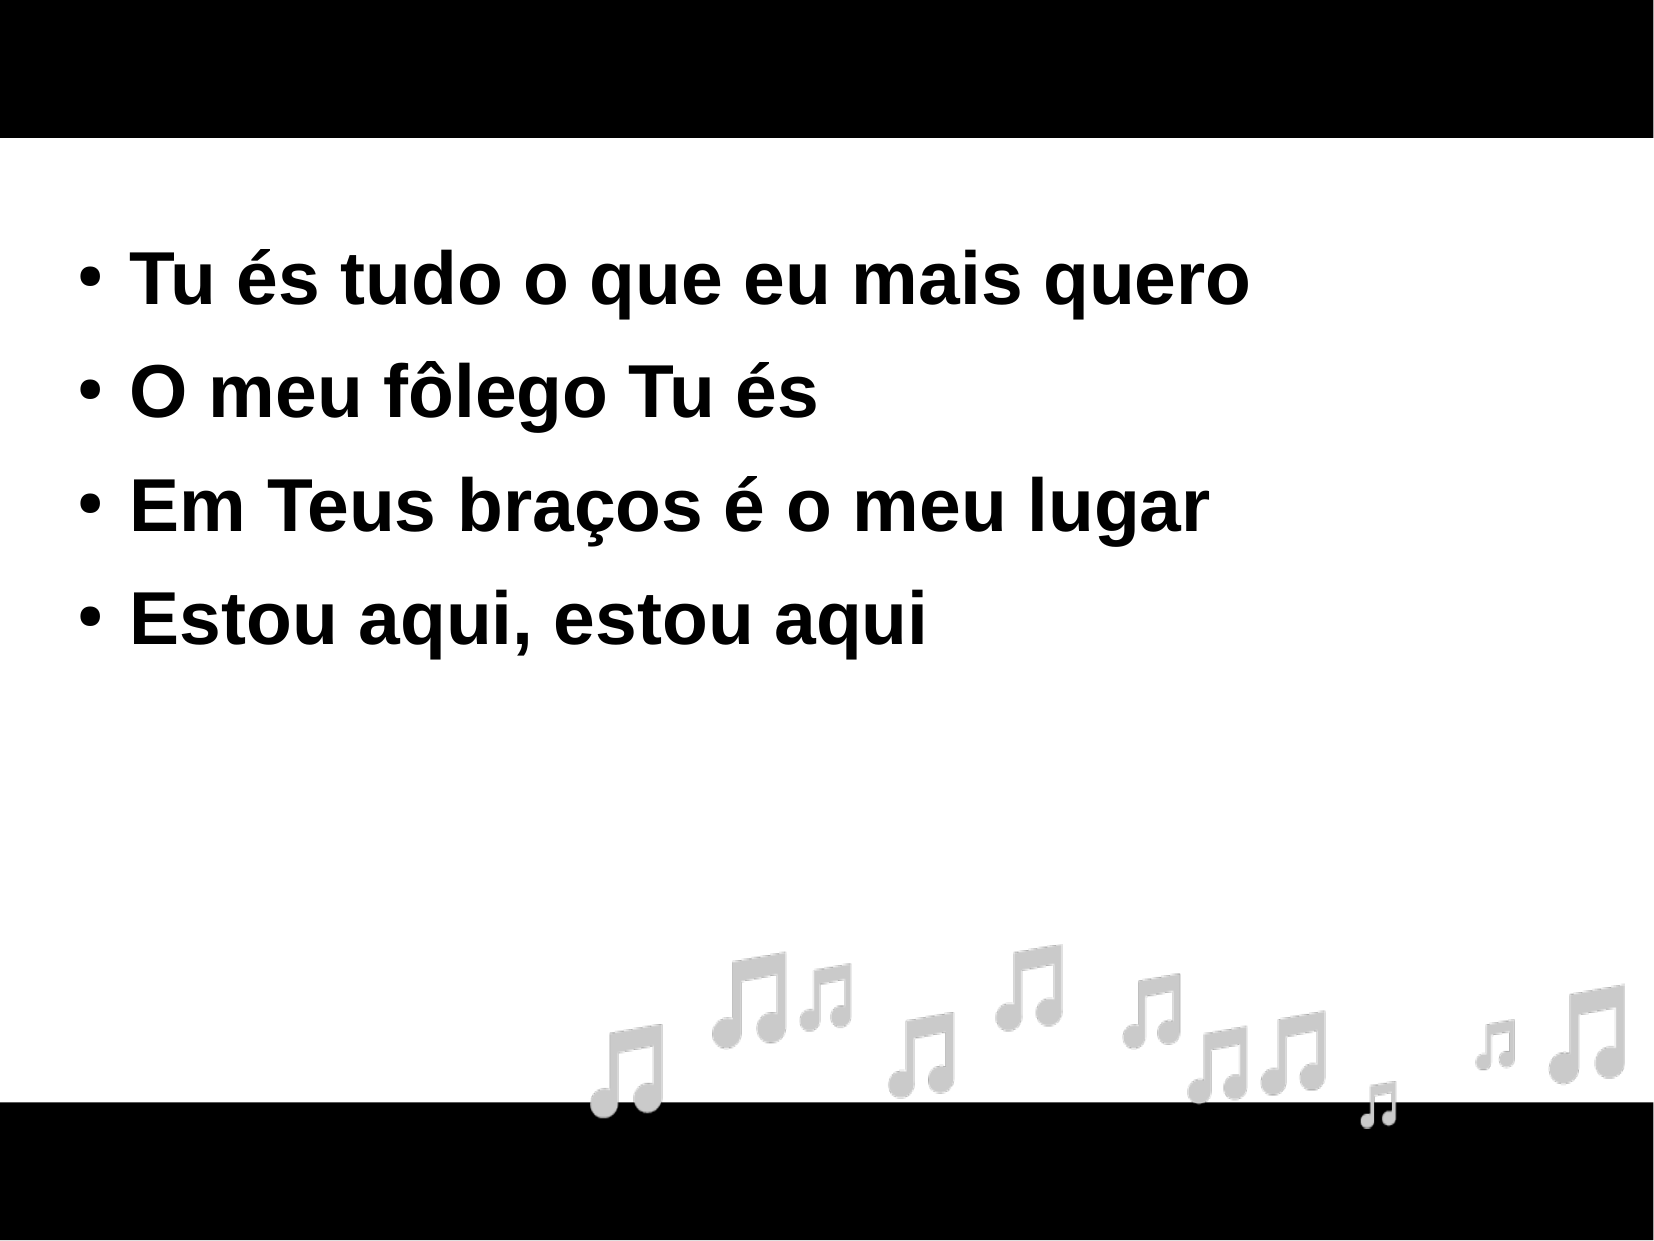

# Tu és tudo o que eu mais quero
O meu fôlego Tu és
Em Teus braços é o meu lugar
Estou aqui, estou aqui